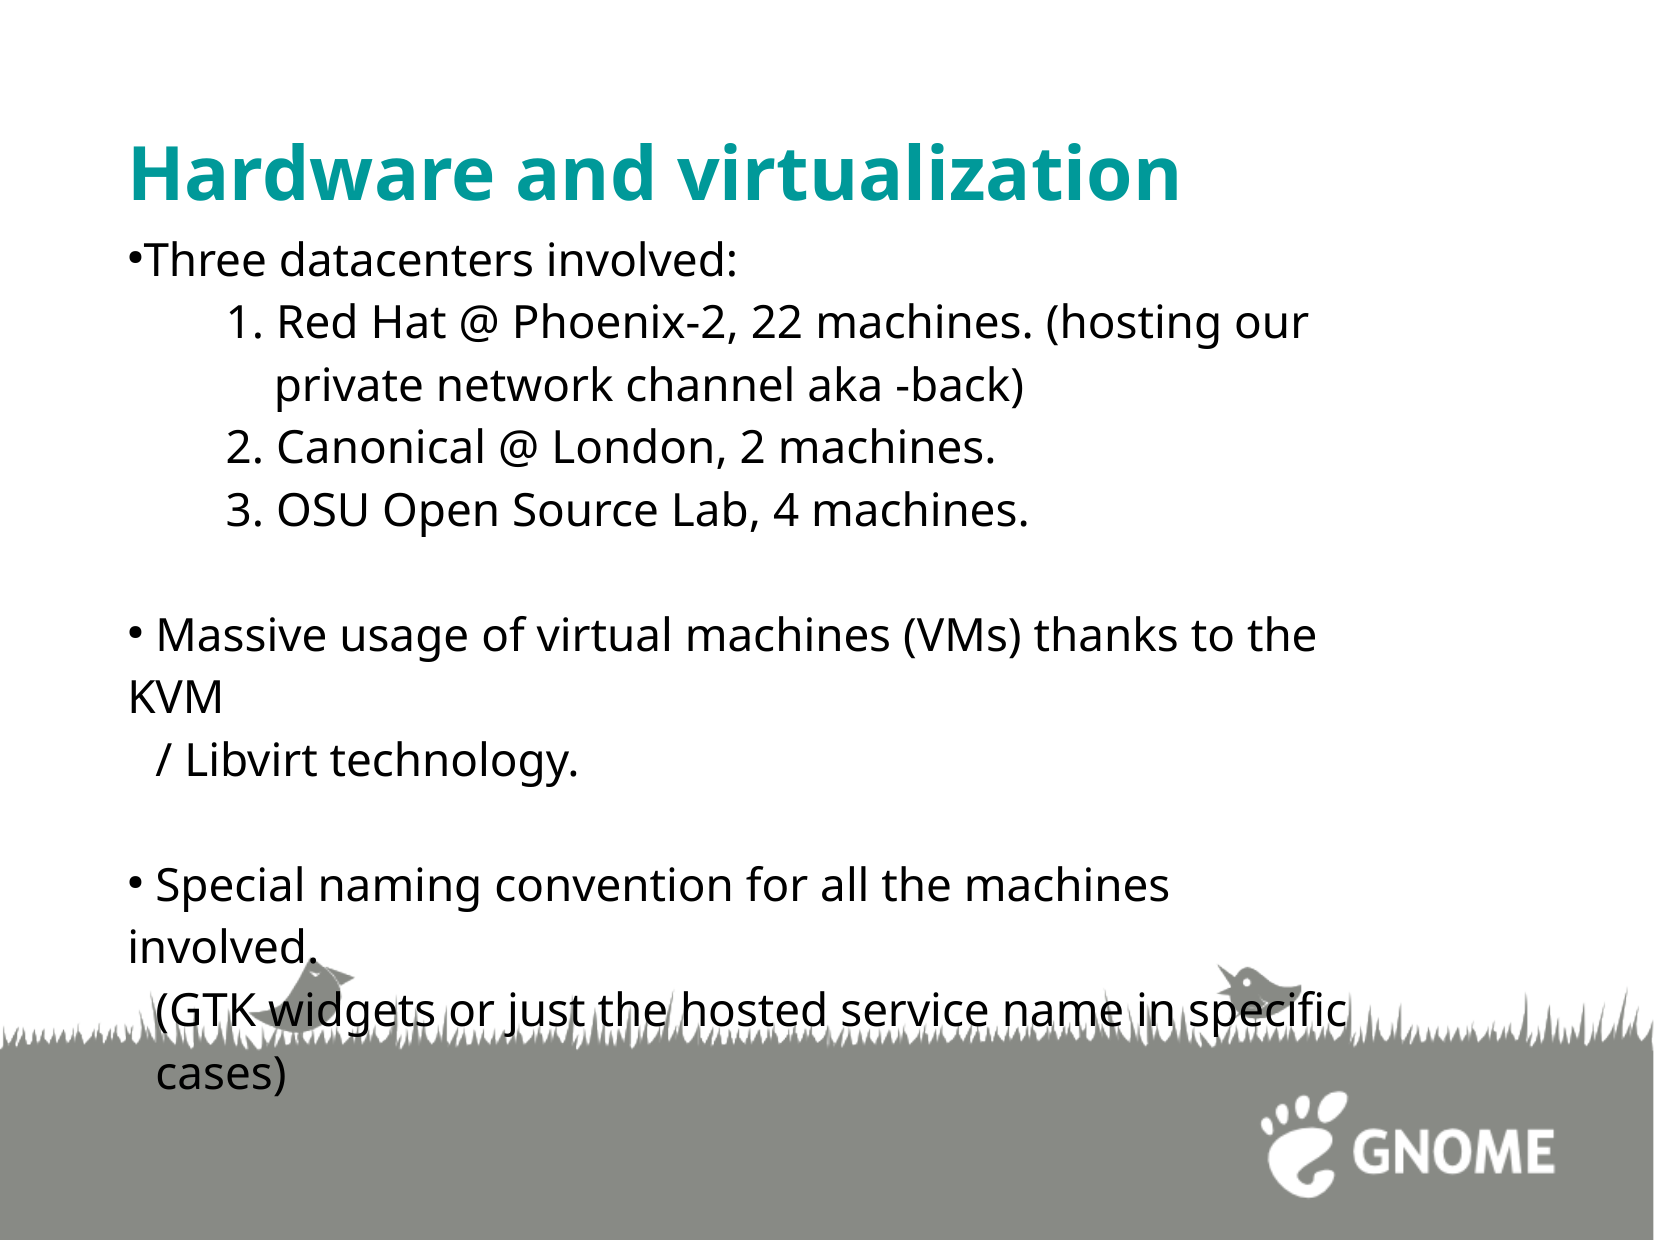

Hardware and virtualization
Three datacenters involved:
 1. Red Hat @ Phoenix-2, 22 machines. (hosting our
 private network channel aka -back)
 2. Canonical @ London, 2 machines.
 3. OSU Open Source Lab, 4 machines.
 Massive usage of virtual machines (VMs) thanks to the KVM
 / Libvirt technology.
 Special naming convention for all the machines involved.
 (GTK widgets or just the hosted service name in specific
 cases)